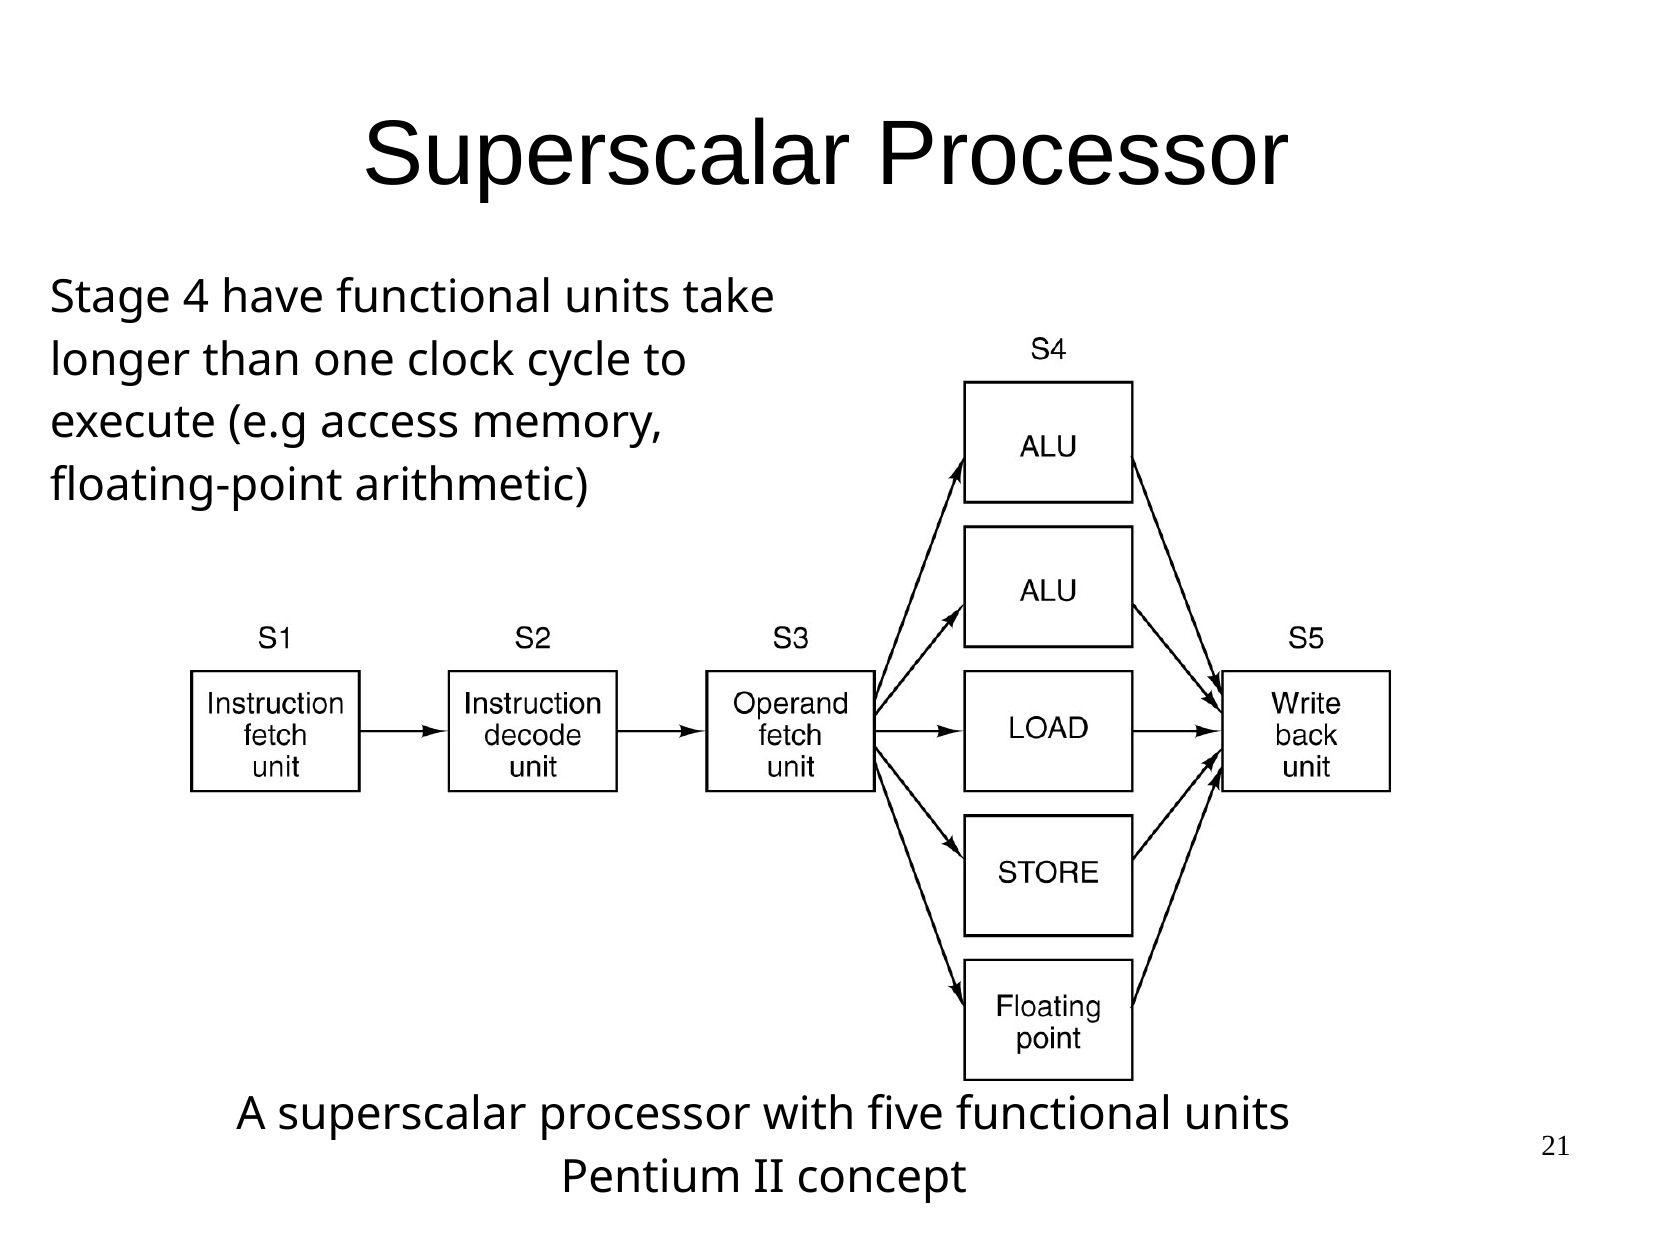

# Superscalar Processor
Stage 4 have functional units take longer than one clock cycle to execute (e.g access memory, floating-point arithmetic)
A superscalar processor with five functional units
Pentium II concept
21